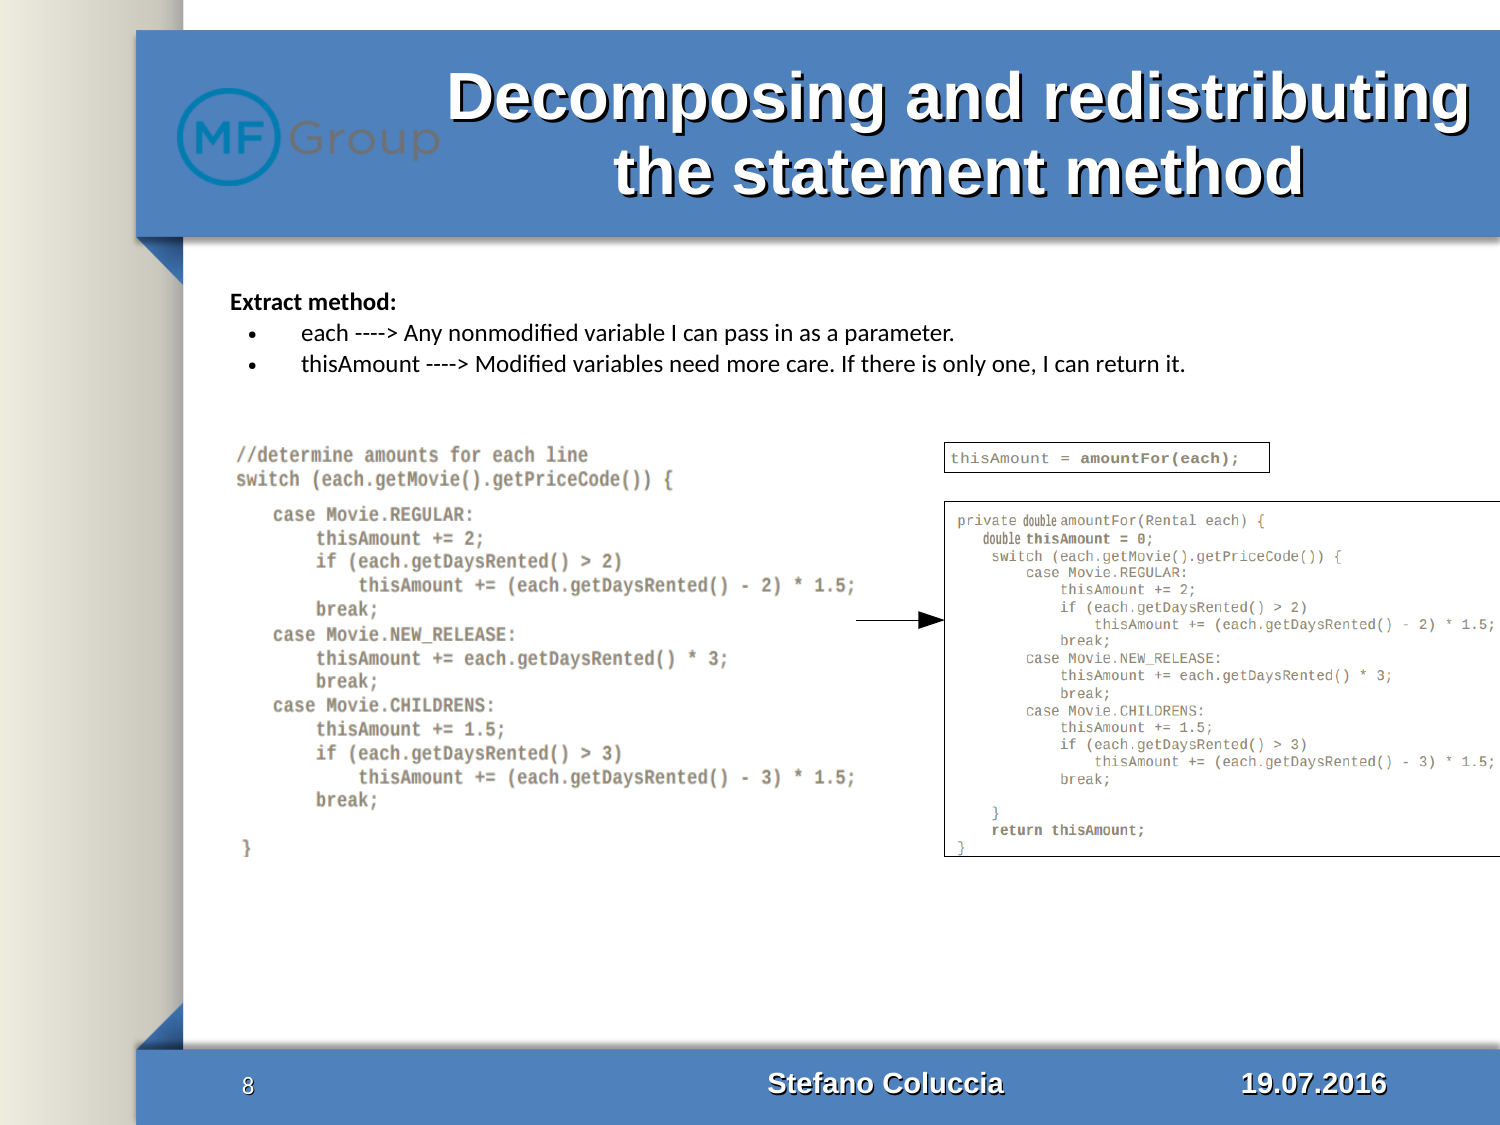

# Decomposing and redistributing the statement method
Extract method:
each ----> Any nonmodified variable I can pass in as a parameter.
thisAmount ----> Modified variables need more care. If there is only one, I can return it.
8
Stefano Coluccia
19.07.2016